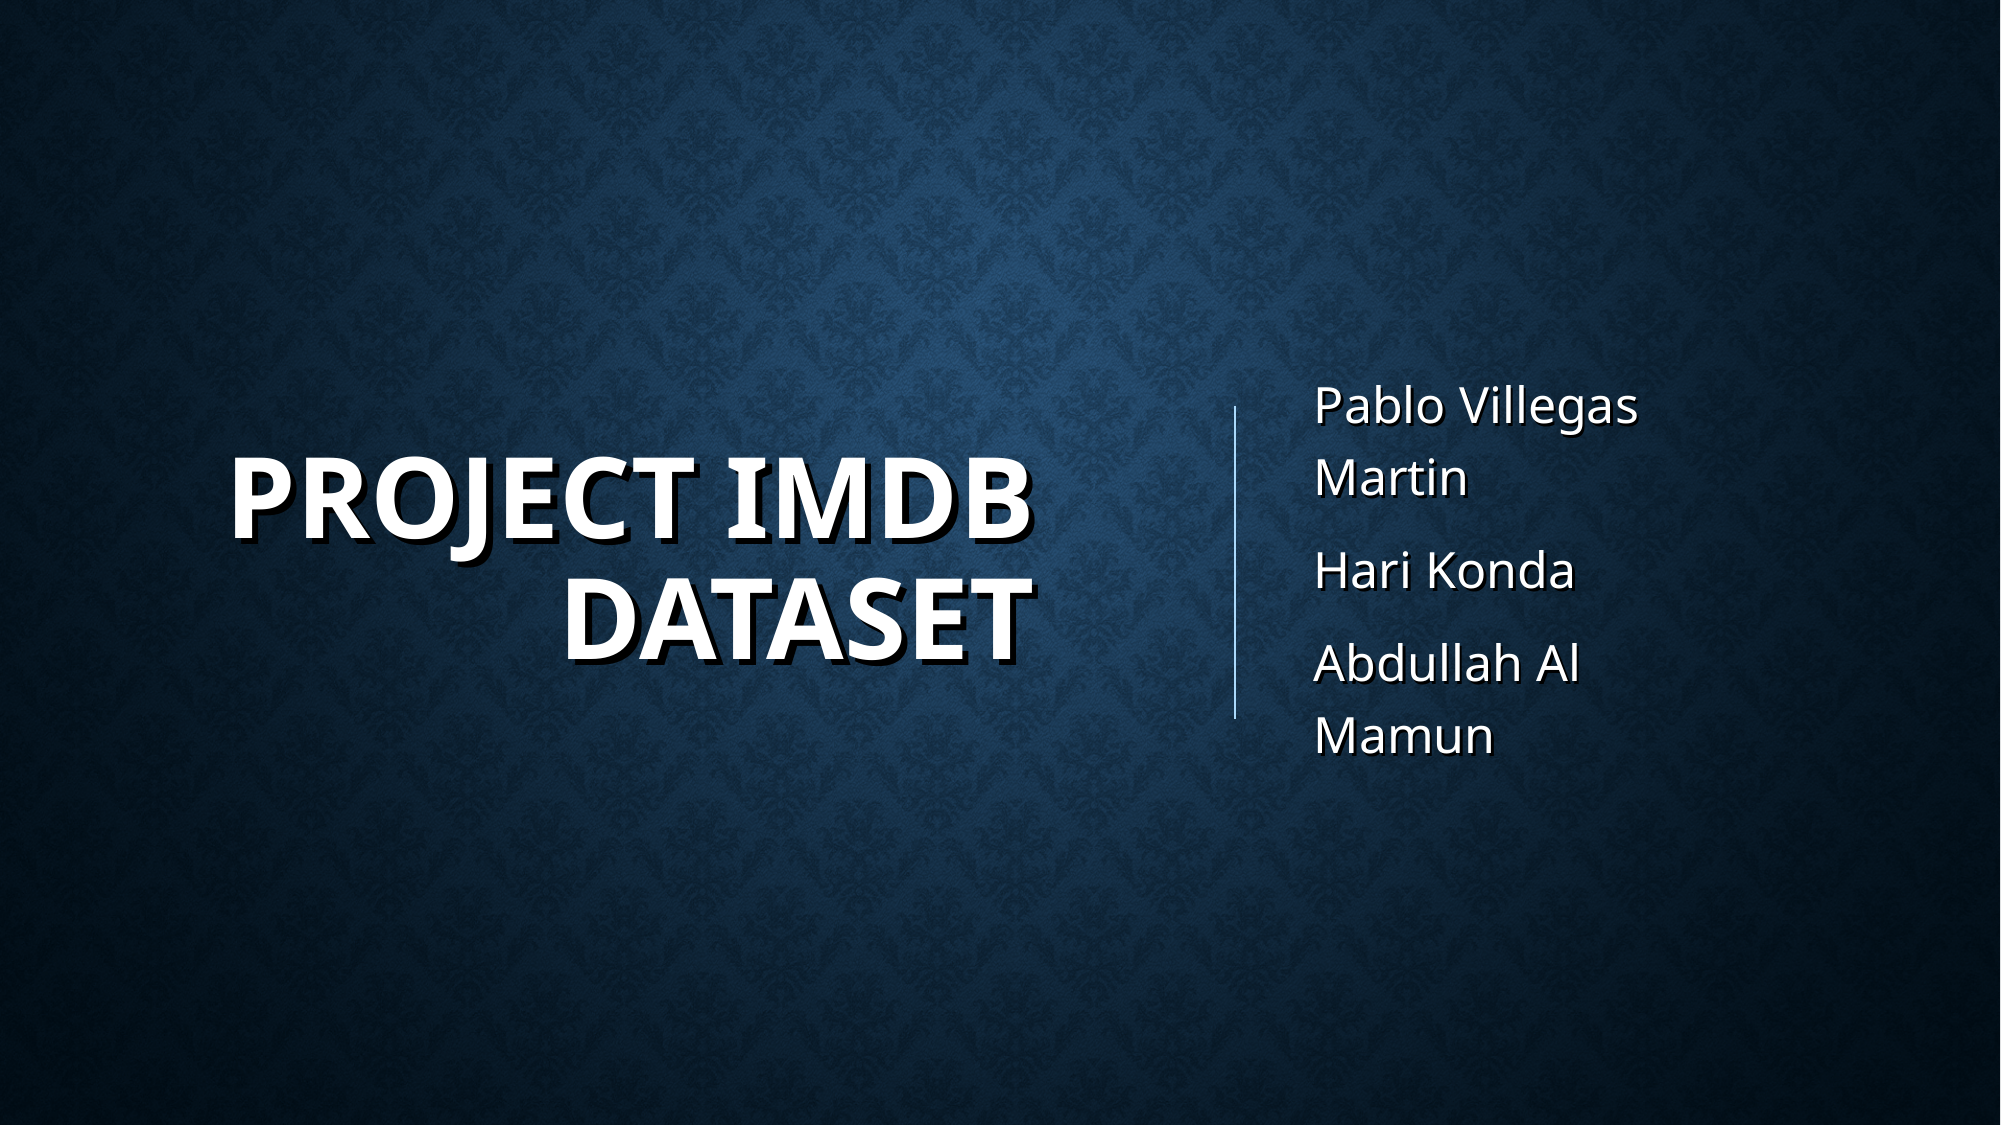

# Project IMDB dataset
Pablo Villegas Martin
Hari Konda
Abdullah Al Mamun